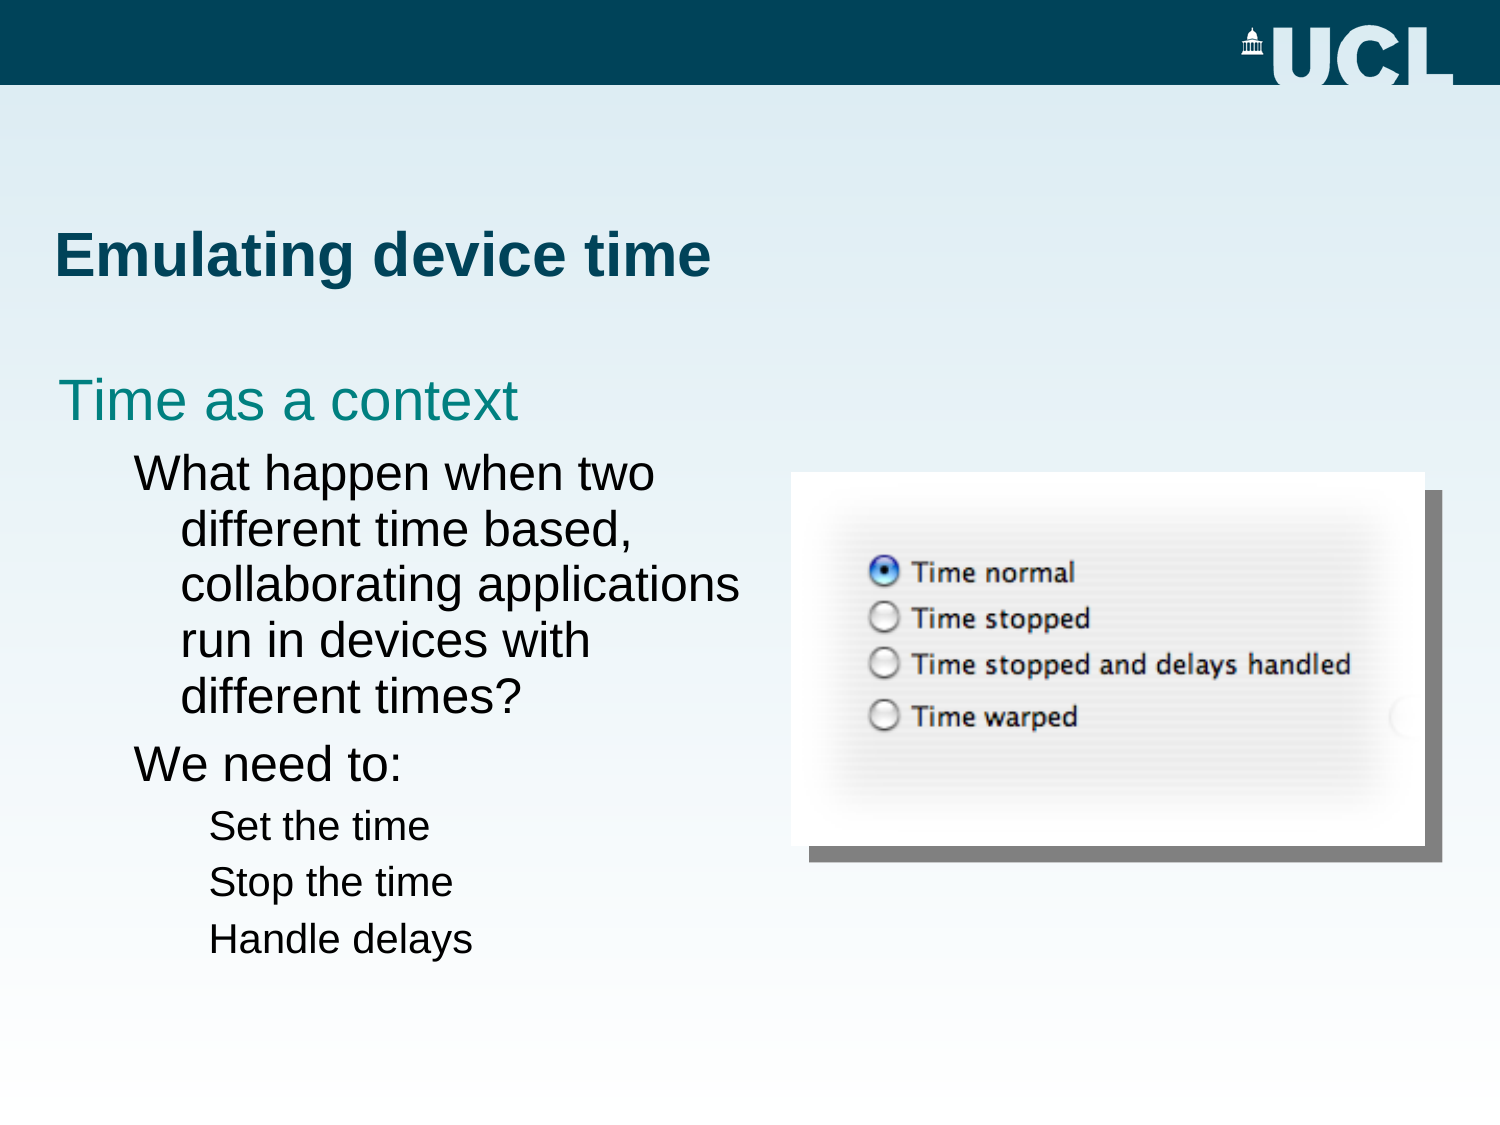

# Emulating device time
Time as a context
What happen when two different time based, collaborating applications run in devices with different times?
We need to:
Set the time
Stop the time
Handle delays